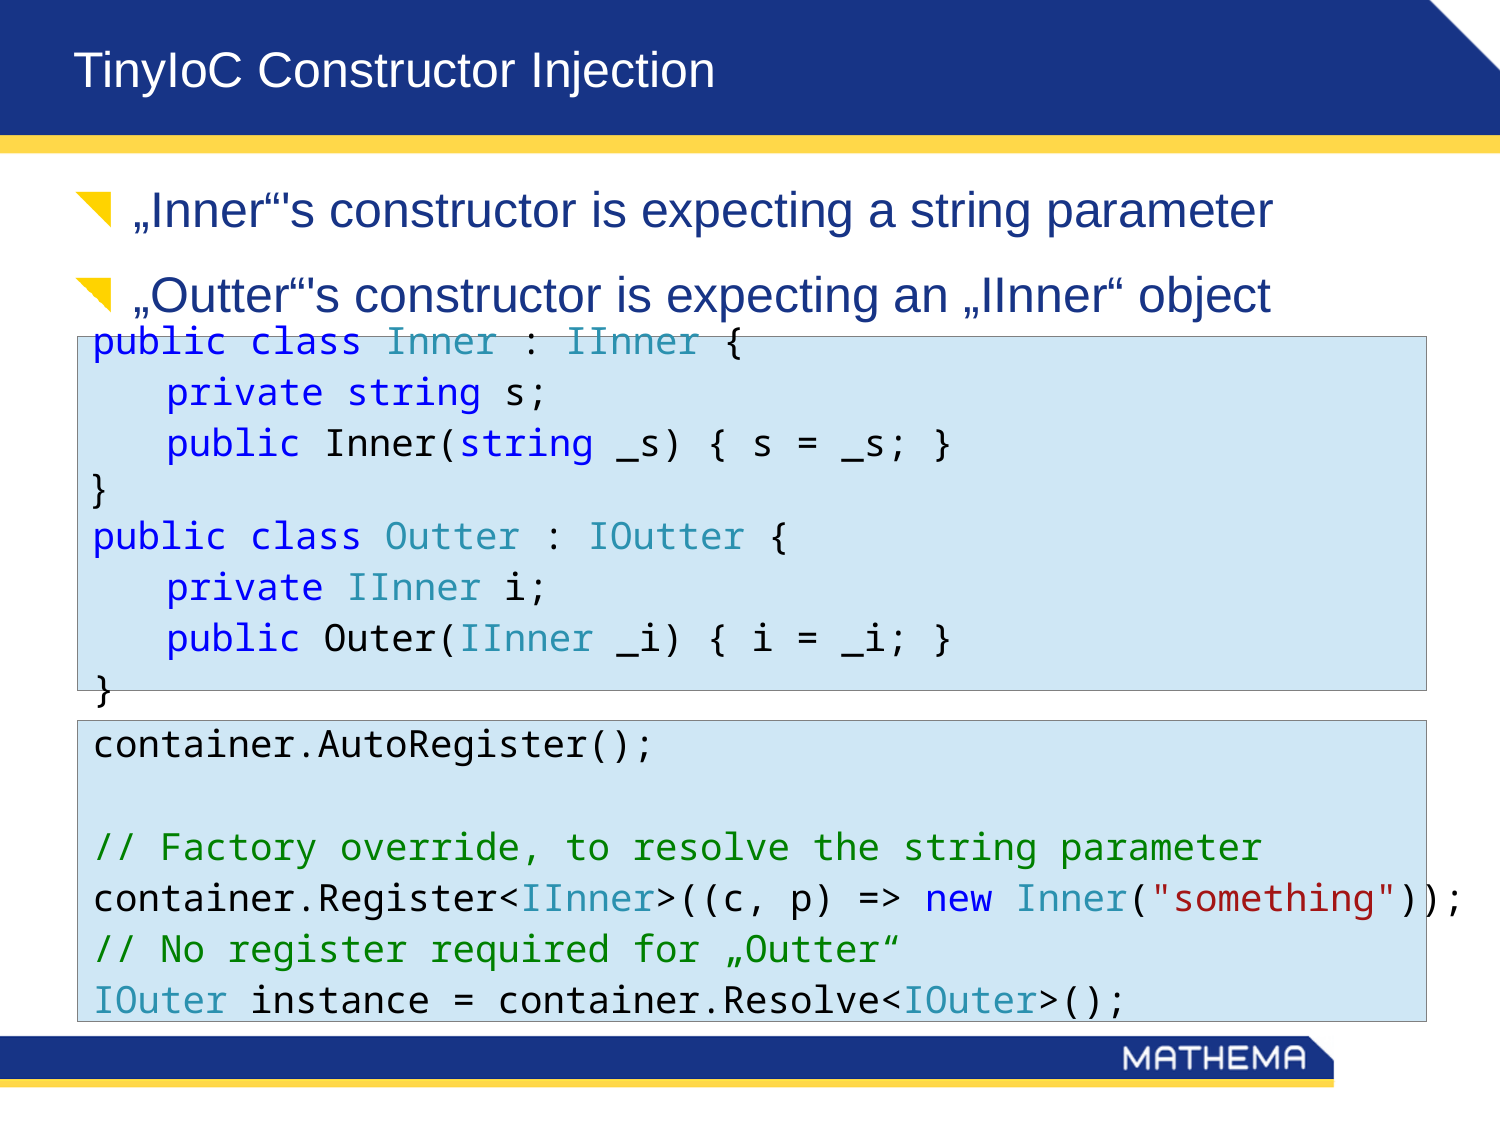

# TinyIoC Constructor Injection
„Inner“'s constructor is expecting a string parameter
„Outter“'s constructor is expecting an „IInner“ object
public class Inner : IInner {
	private string s;
	public Inner(string _s) { s = _s; }
}
public class Outter : IOutter {
	private IInner i;
	public Outer(IInner _i) { i = _i; }
}
container.AutoRegister();
// Factory override, to resolve the string parameter
container.Register<IInner>((c, p) => new Inner("something"));
// No register required for „Outter“
IOuter instance = container.Resolve<IOuter>();